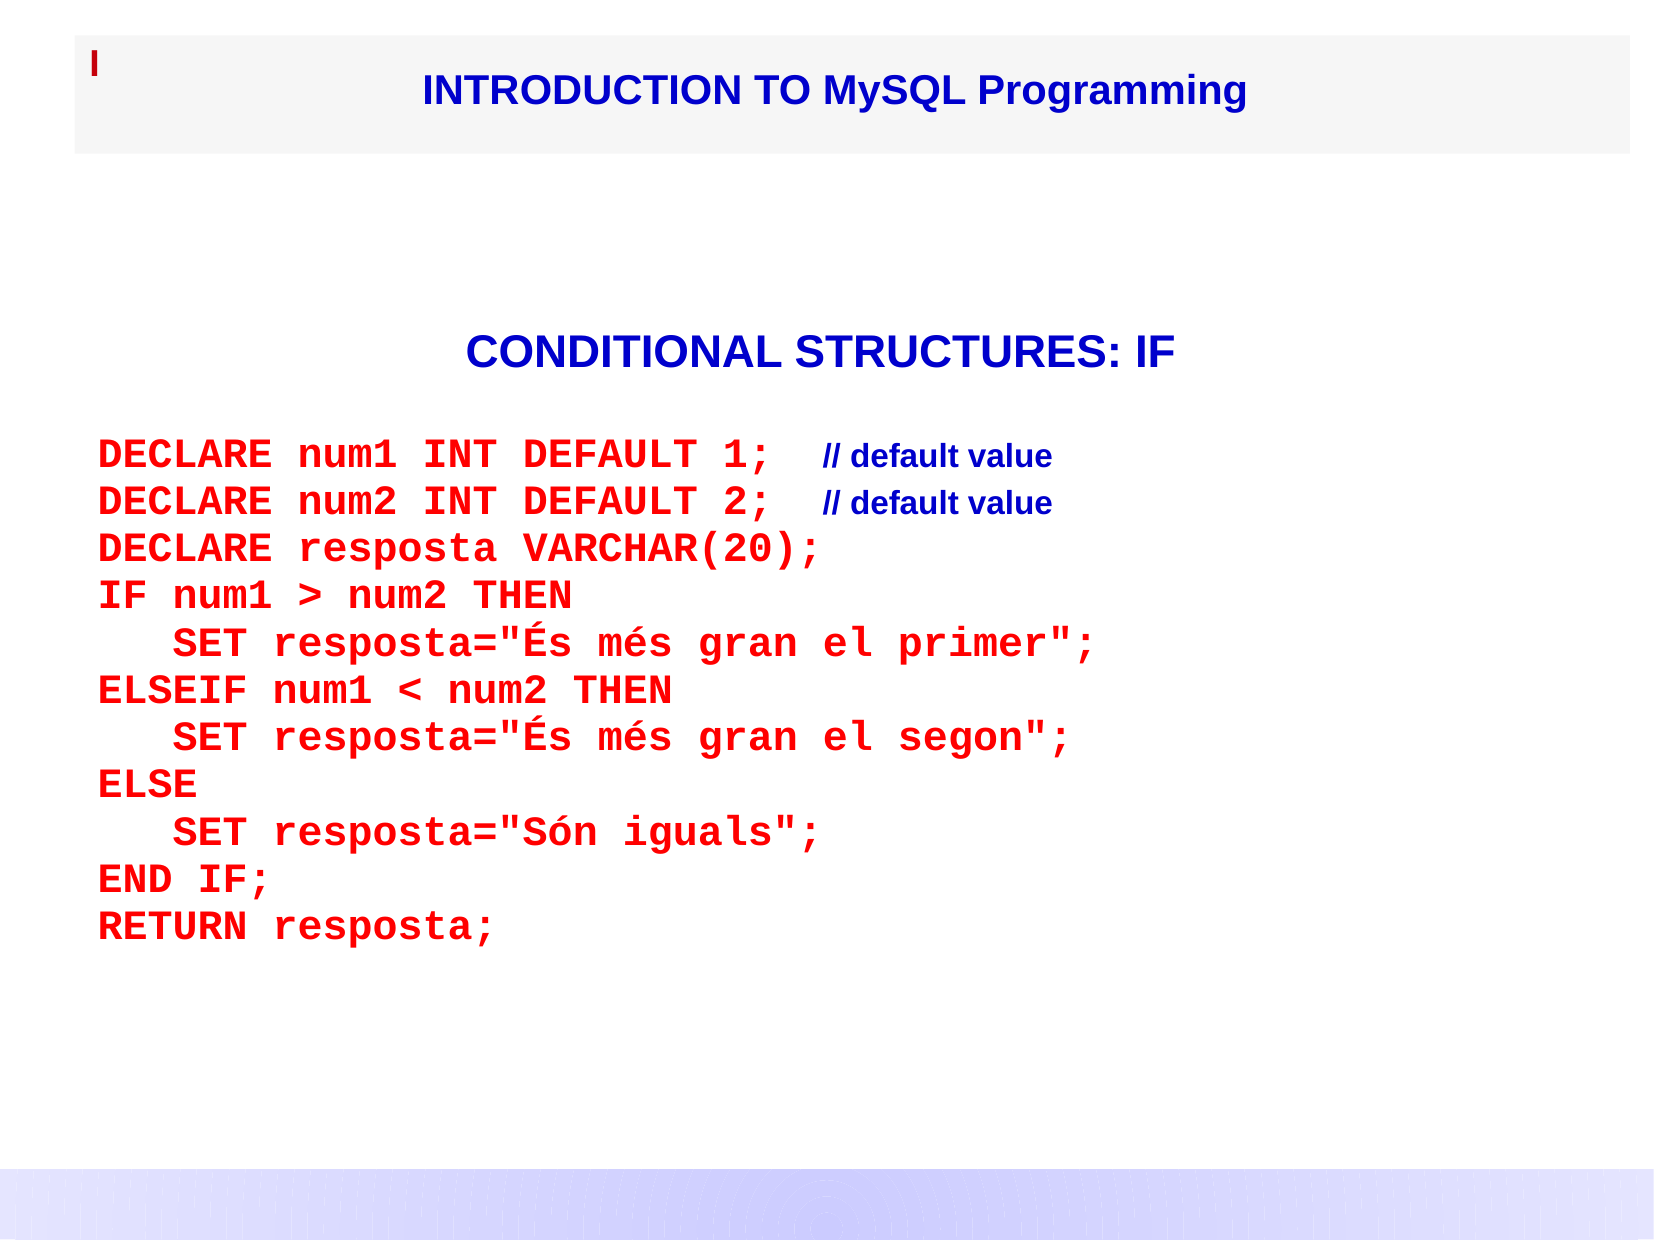

I
INTRODUCTION TO MySQL Programming
CONDITIONAL STRUCTURES: IF
DECLARE num1 INT DEFAULT 1; // default value
DECLARE num2 INT DEFAULT 2; // default value
DECLARE resposta VARCHAR(20);
IF num1 > num2 THEN
 SET resposta="És més gran el primer";
ELSEIF num1 < num2 THEN
 SET resposta="És més gran el segon";
ELSE
 SET resposta="Són iguals";
END IF;
RETURN resposta;